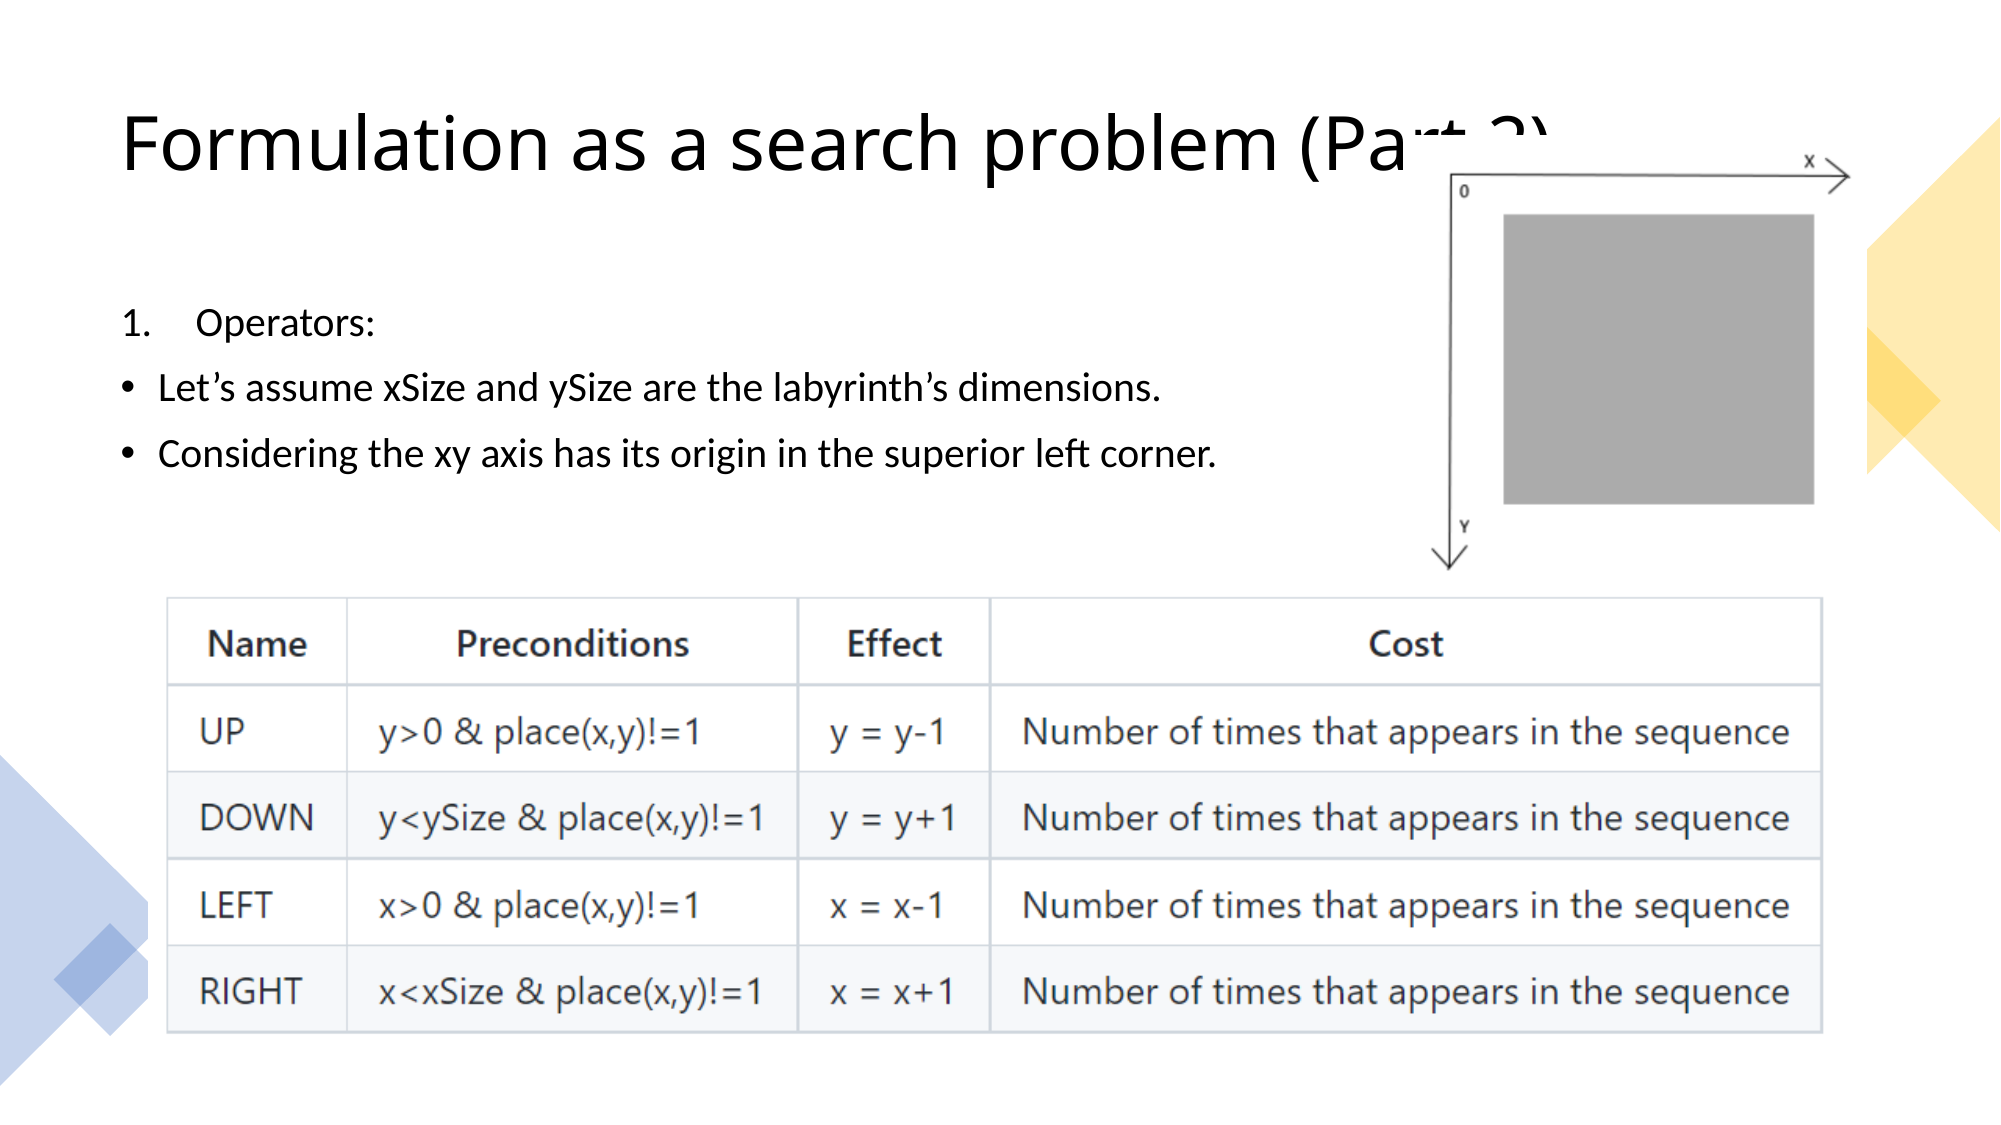

# Formulation as a search problem (Part 2)
Operators:
Let’s assume xSize and ySize are the labyrinth’s dimensions.
Considering the xy axis has its origin in the superior left corner.